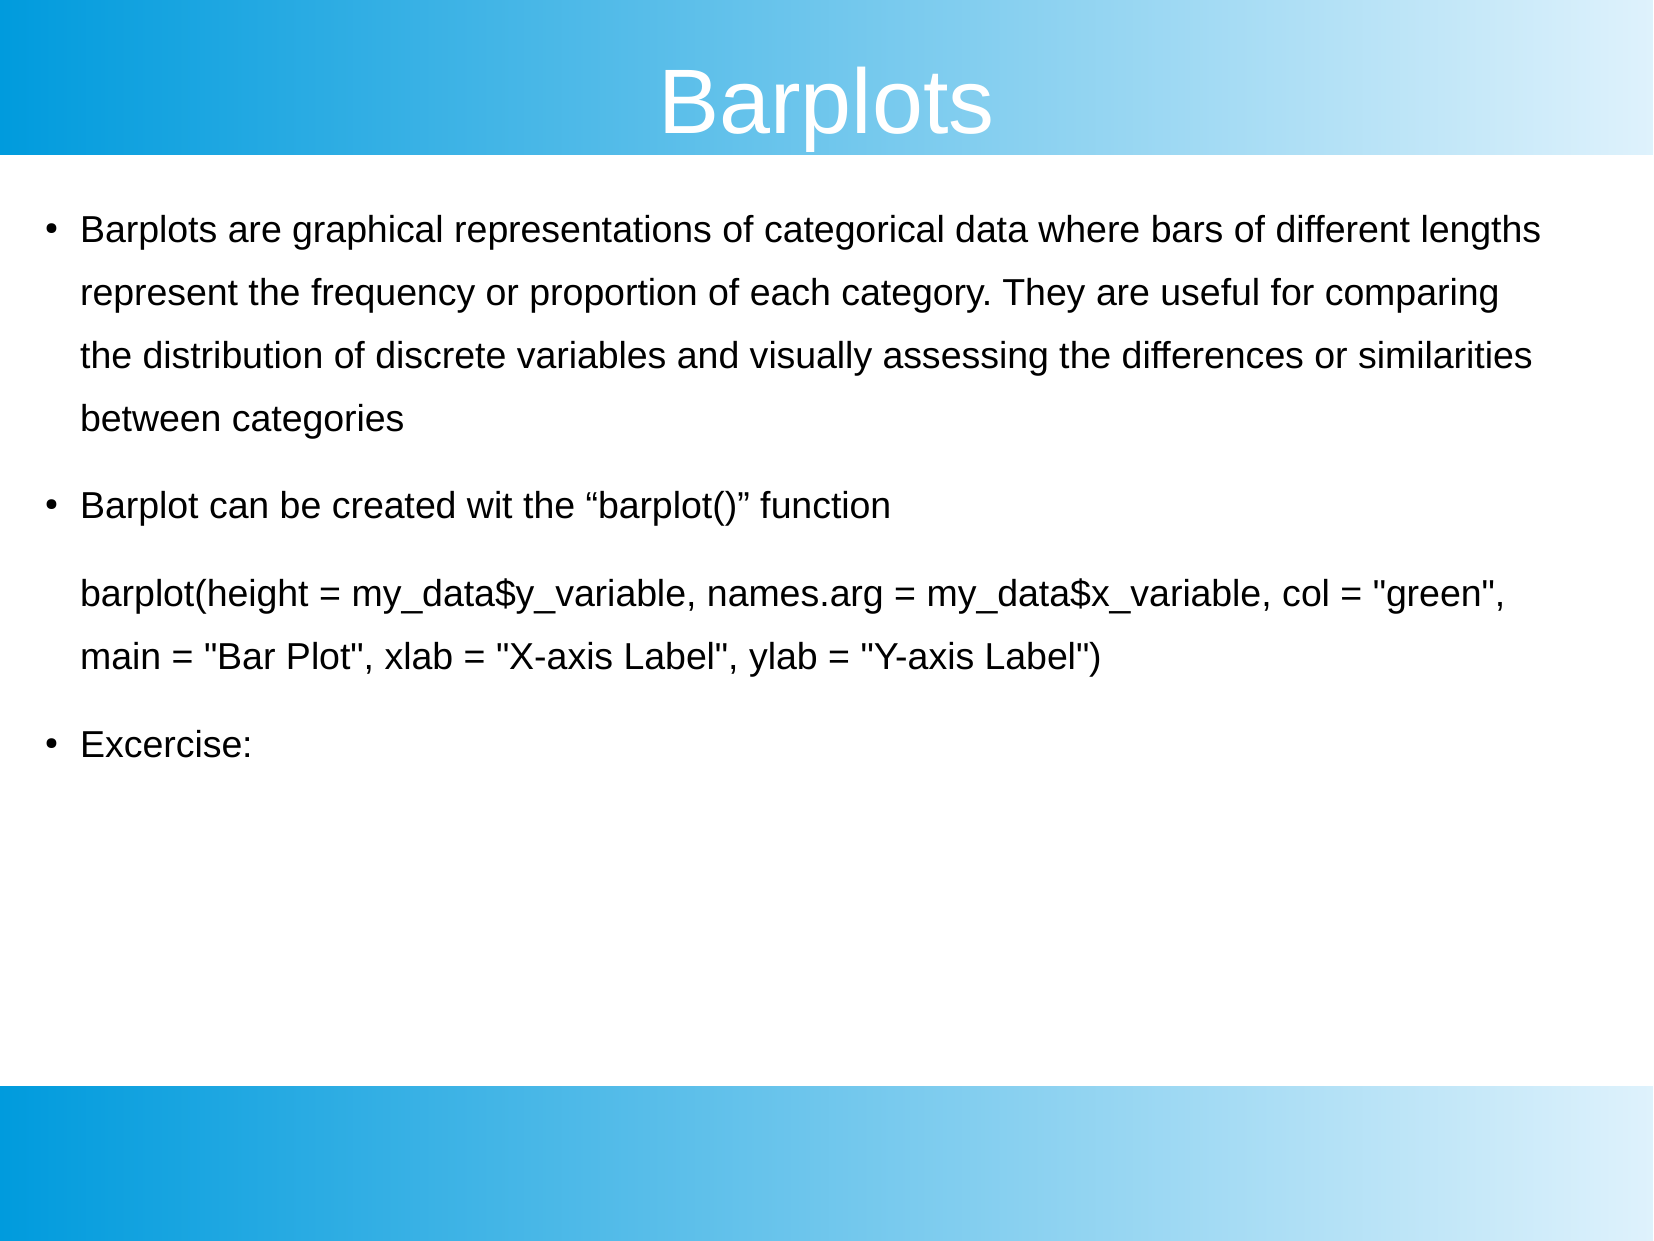

# Barplots
Barplots are graphical representations of categorical data where bars of different lengths represent the frequency or proportion of each category. They are useful for comparing the distribution of discrete variables and visually assessing the differences or similarities between categories
Barplot can be created wit the “barplot()” function
barplot(height = my_data$y_variable, names.arg = my_data$x_variable, col = "green", main = "Bar Plot", xlab = "X-axis Label", ylab = "Y-axis Label")
Excercise: